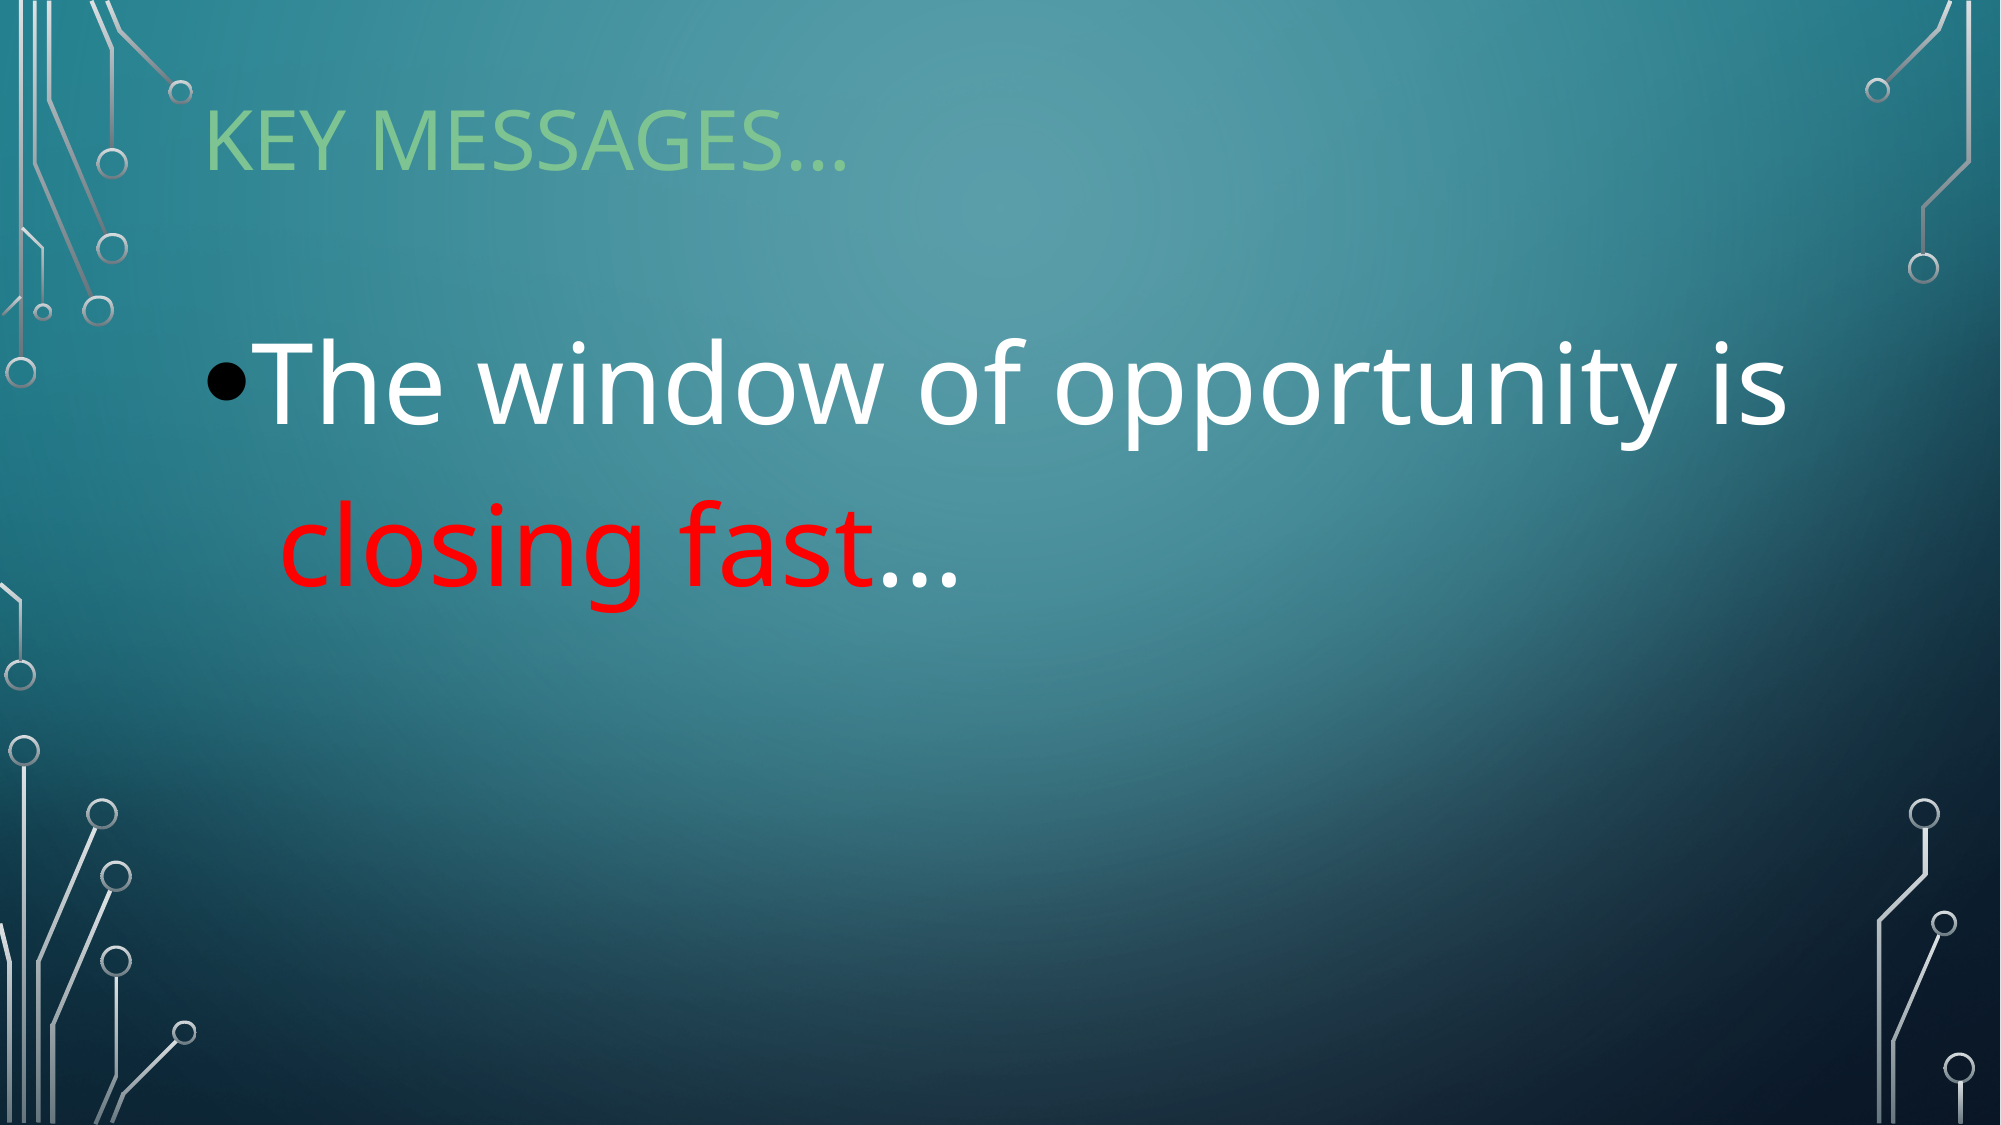

# KEY MESSAGES…
The window of opportunity is closing fast…